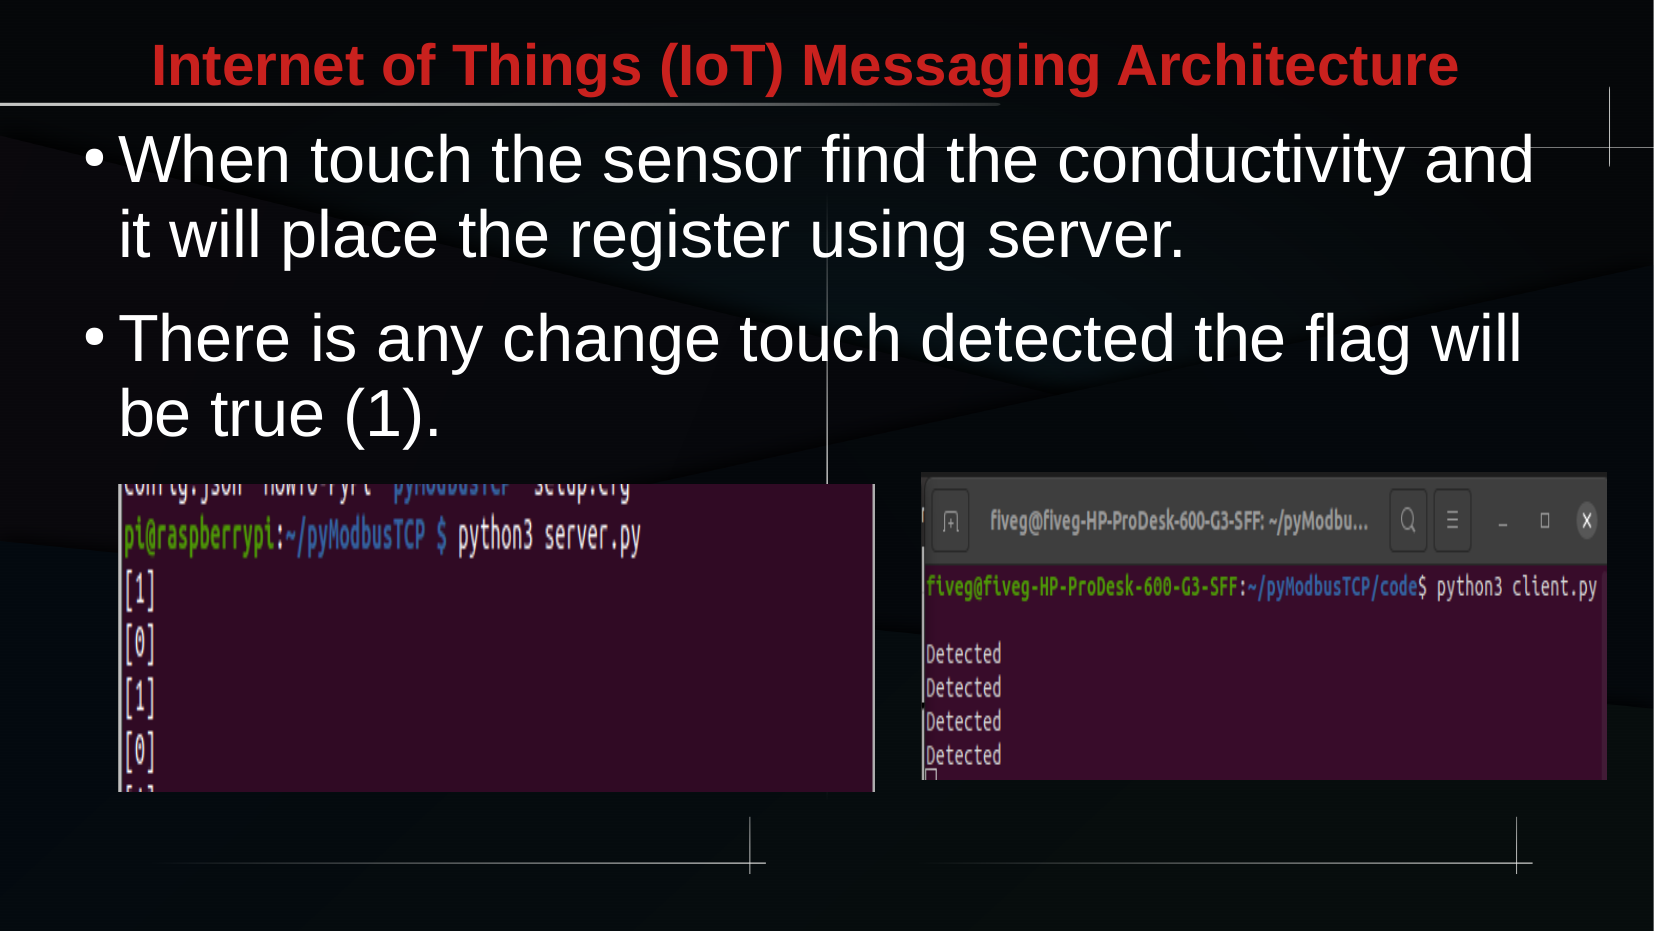

# Internet of Things (IoT) Messaging Architecture
When touch the sensor find the conductivity and it will place the register using server.
There is any change touch detected the flag will be true (1).